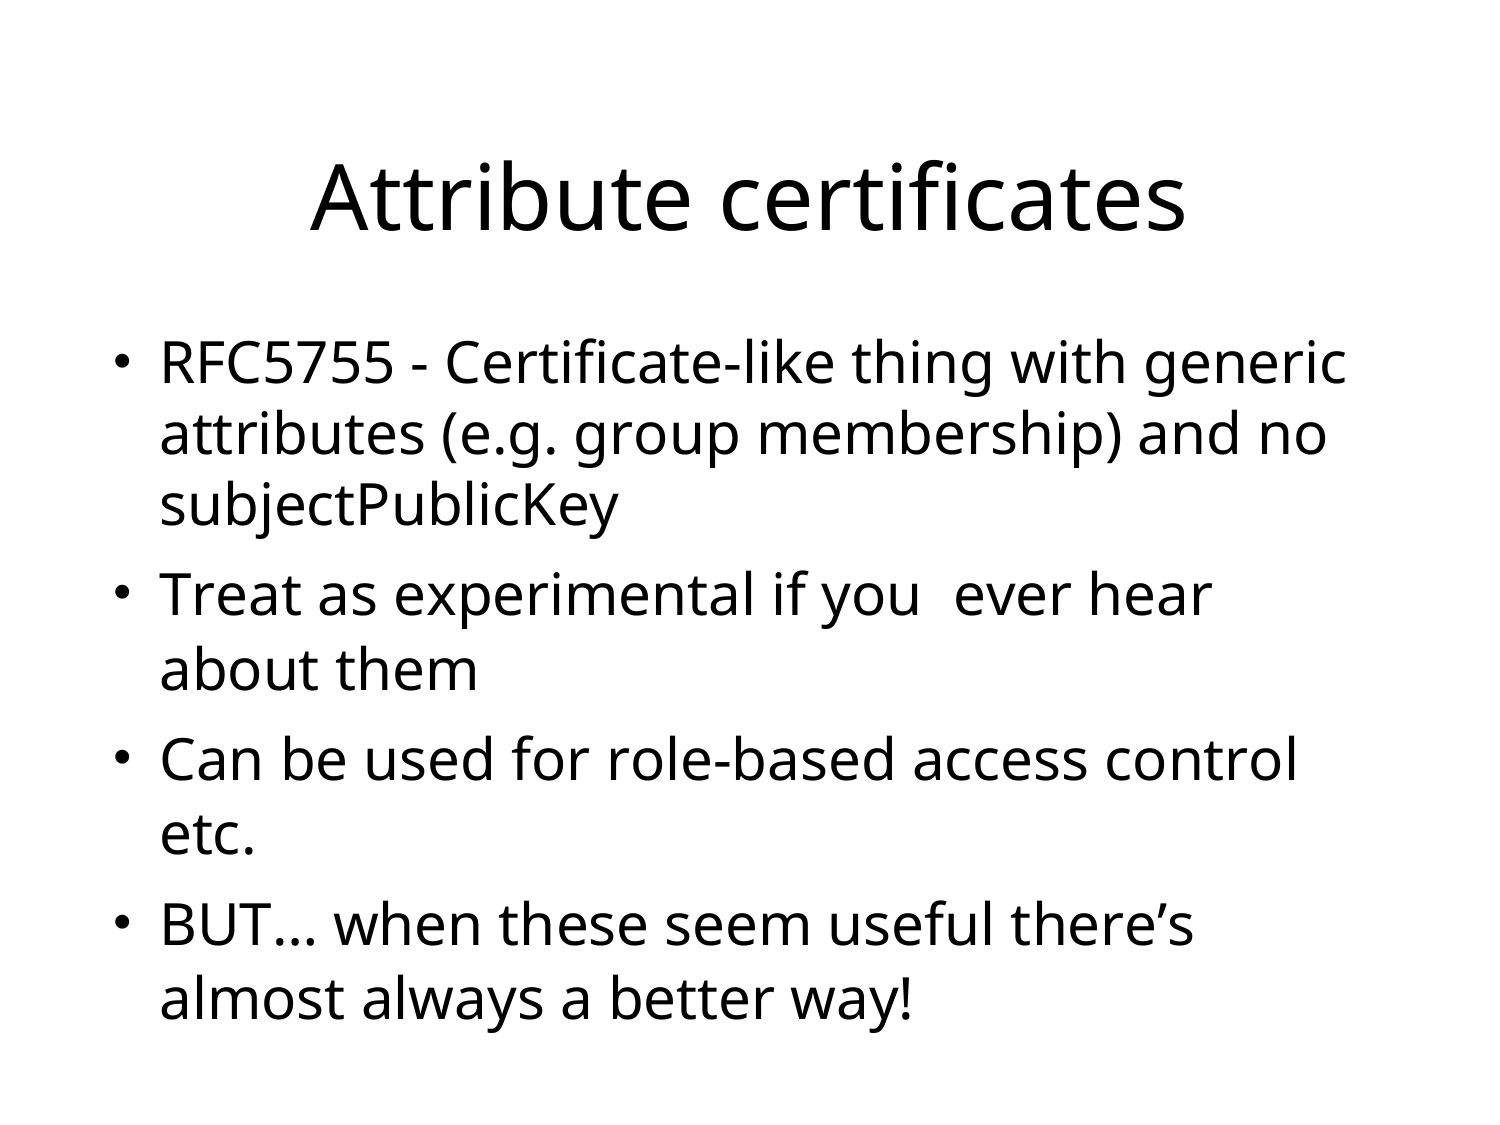

Attribute certificates
RFC5755 - Certificate-like thing with generic attributes (e.g. group membership) and no subjectPublicKey
Treat as experimental if you ever hear about them
Can be used for role-based access control etc.
BUT… when these seem useful there’s almost always a better way!